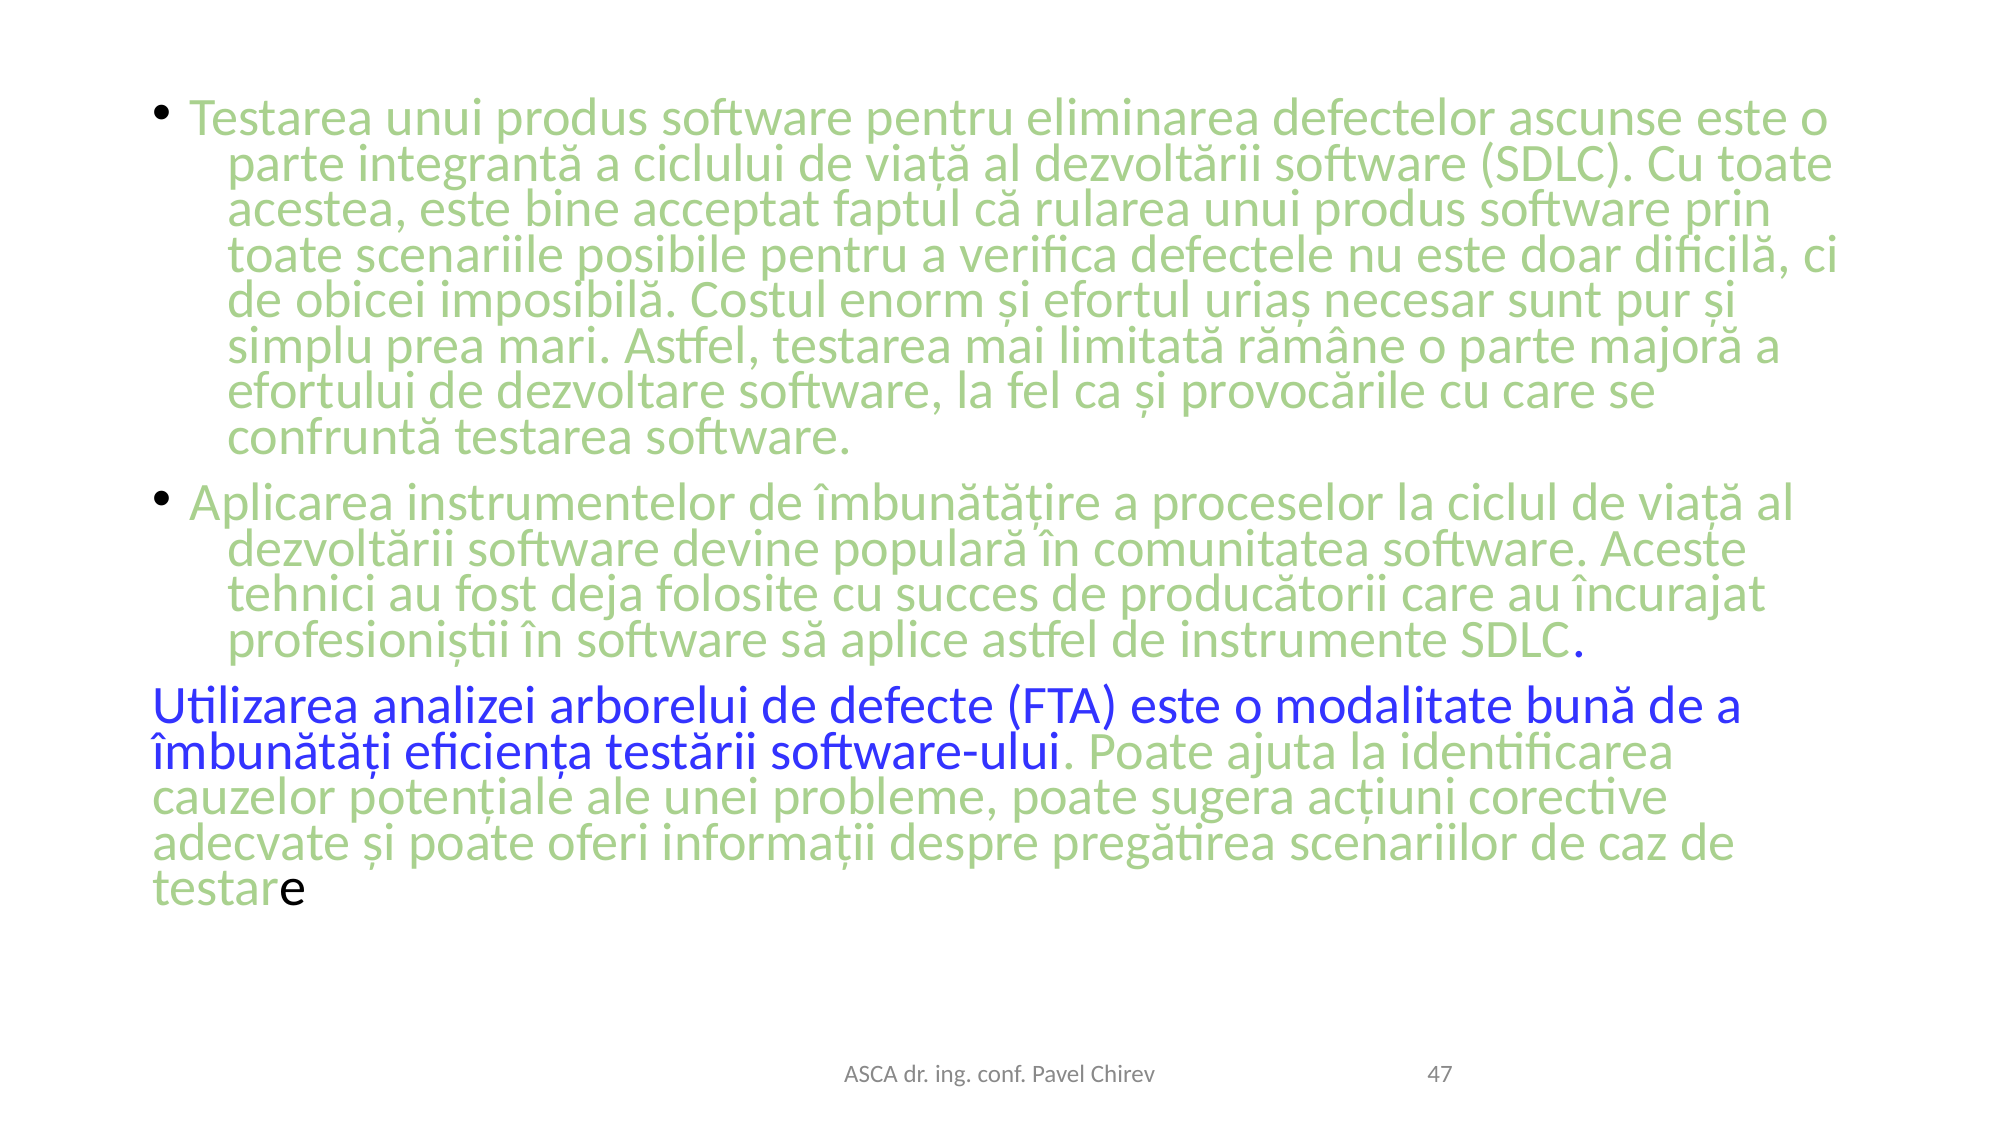

# Testarea unui produs software pentru eliminarea defectelor ascunse este o parte integrantă a ciclului de viață al dezvoltării software (SDLC). Cu toate acestea, este bine acceptat faptul că rularea unui produs software prin toate scenariile posibile pentru a verifica defectele nu este doar dificilă, ci de obicei imposibilă. Costul enorm și efortul uriaș necesar sunt pur și simplu prea mari. Astfel, testarea mai limitată rămâne o parte majoră a efortului de dezvoltare software, la fel ca și provocările cu care se confruntă testarea software.
Aplicarea instrumentelor de îmbunătățire a proceselor la ciclul de viață al dezvoltării software devine populară în comunitatea software. Aceste tehnici au fost deja folosite cu succes de producătorii care au încurajat profesioniștii în software să aplice astfel de instrumente SDLC.
Utilizarea analizei arborelui de defecte (FTA) este o modalitate bună de a îmbunătăți eficiența testării software-ului. Poate ajuta la identificarea cauzelor potențiale ale unei probleme, poate sugera acțiuni corective adecvate și poate oferi informații despre pregătirea scenariilor de caz de testare
ASCA dr. ing. conf. Pavel Chirev